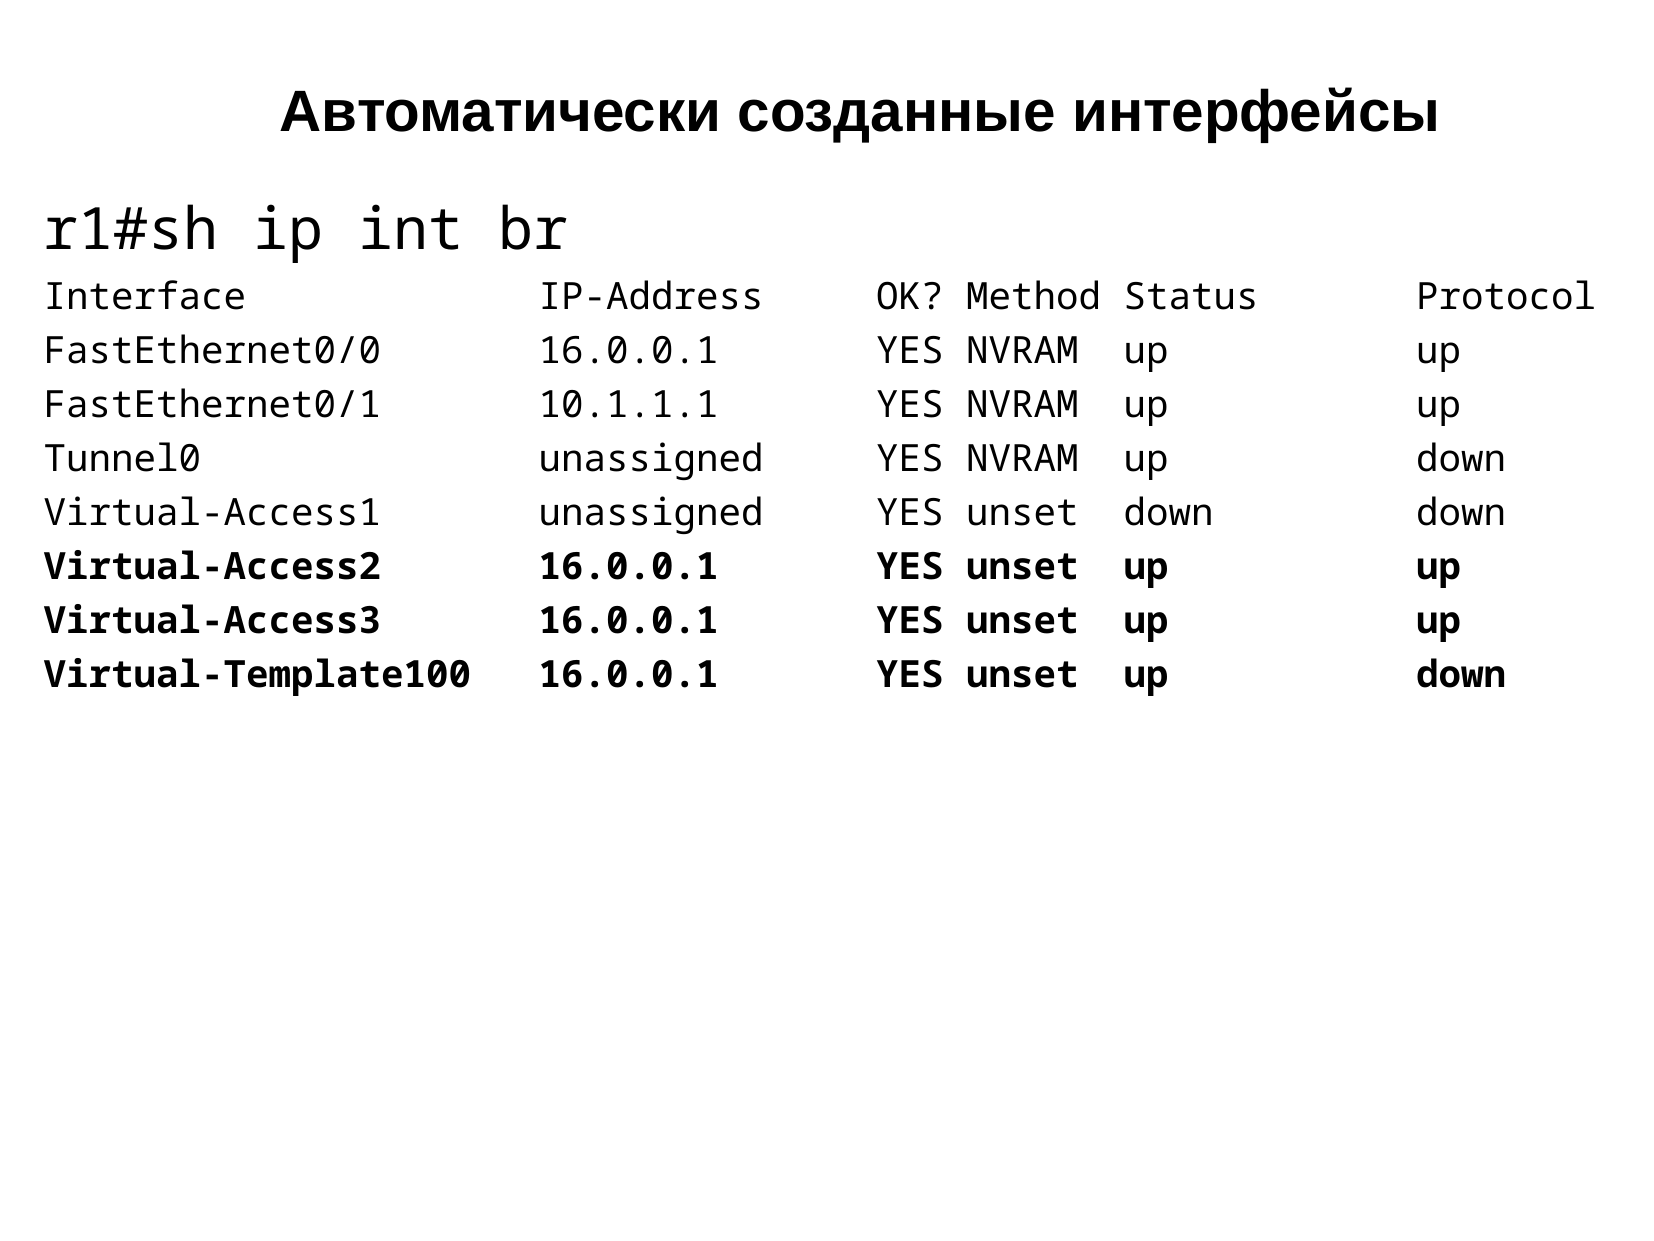

Автоматически созданные интерфейсы
# r1#sh ip int br
Interface IP-Address OK? Method Status Protocol
FastEthernet0/0 16.0.0.1 YES NVRAM up up
FastEthernet0/1 10.1.1.1 YES NVRAM up up
Tunnel0 unassigned YES NVRAM up down
Virtual-Access1 unassigned YES unset down down
Virtual-Access2 16.0.0.1 YES unset up up
Virtual-Access3 16.0.0.1 YES unset up up
Virtual-Template100 16.0.0.1 YES unset up down